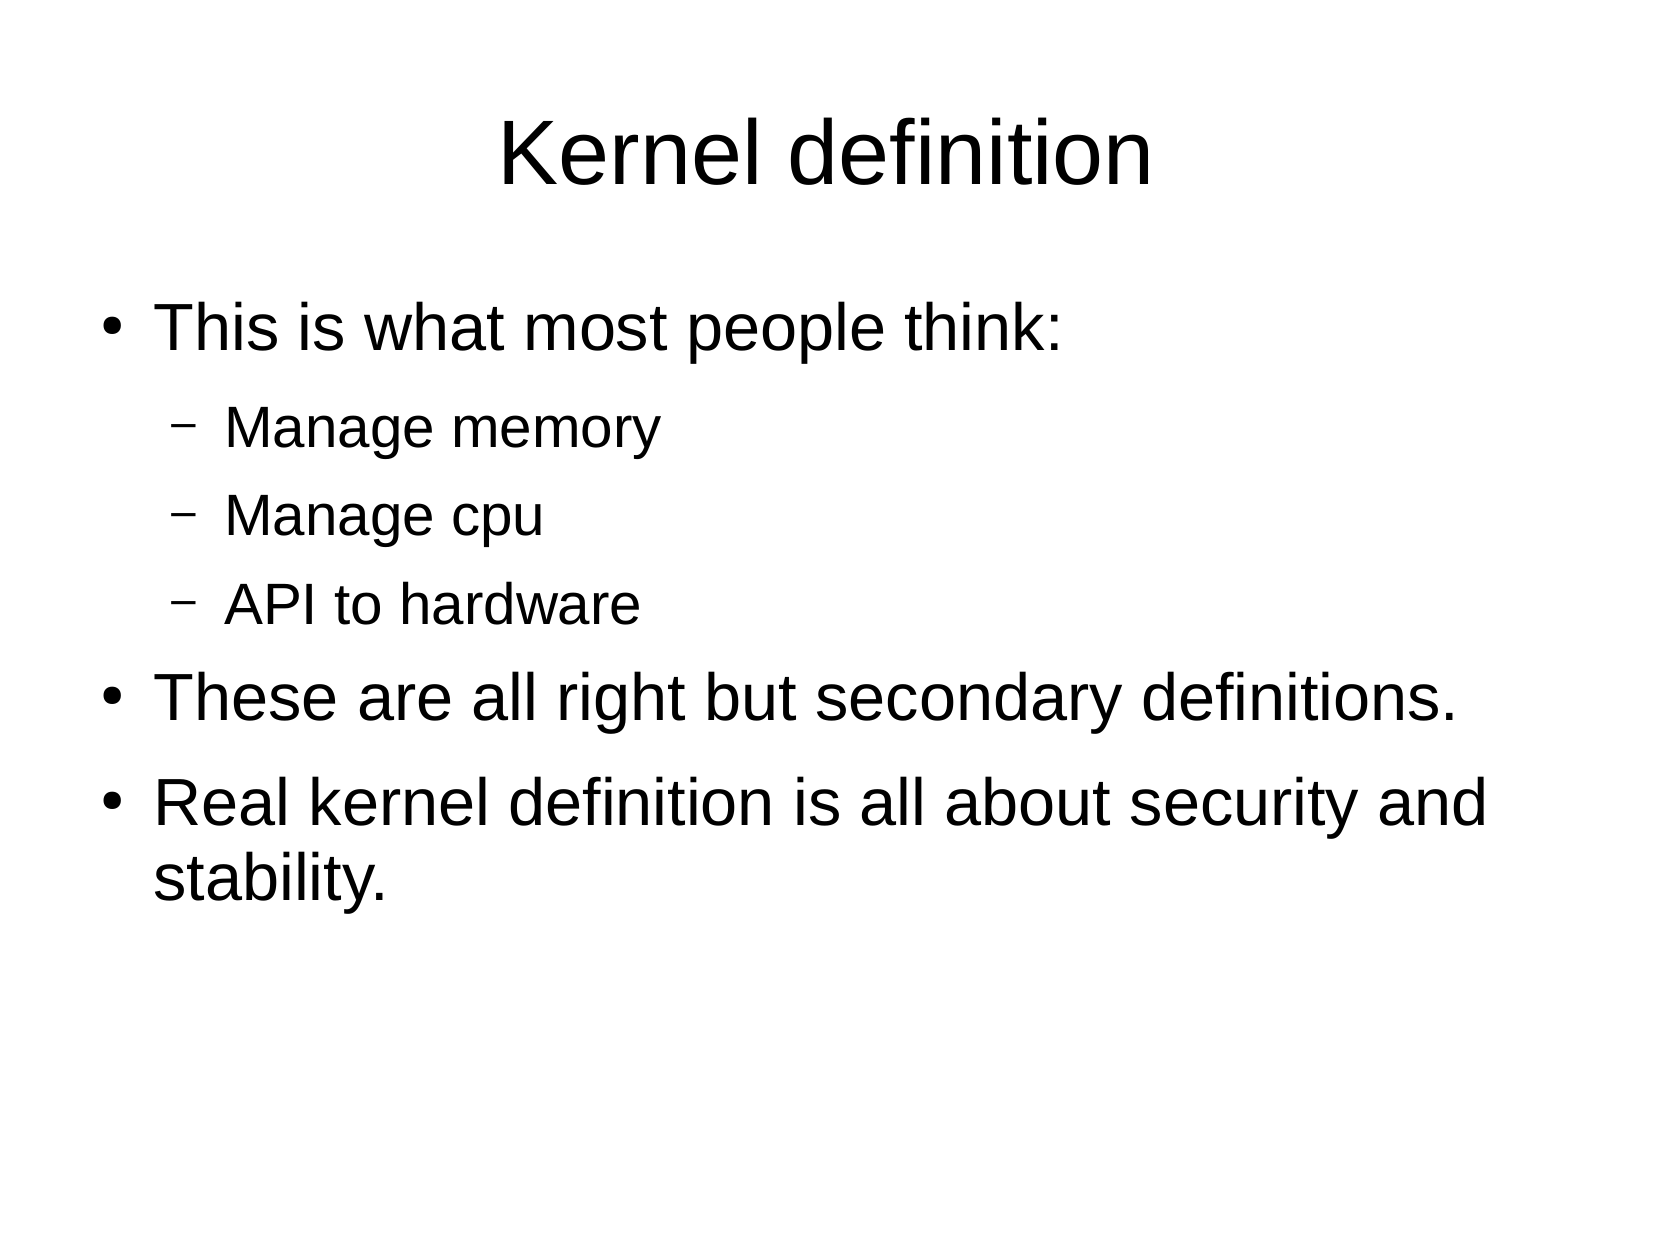

# Kernel definition
This is what most people think:
Manage memory
Manage cpu
API to hardware
These are all right but secondary definitions.
Real kernel definition is all about security and stability.